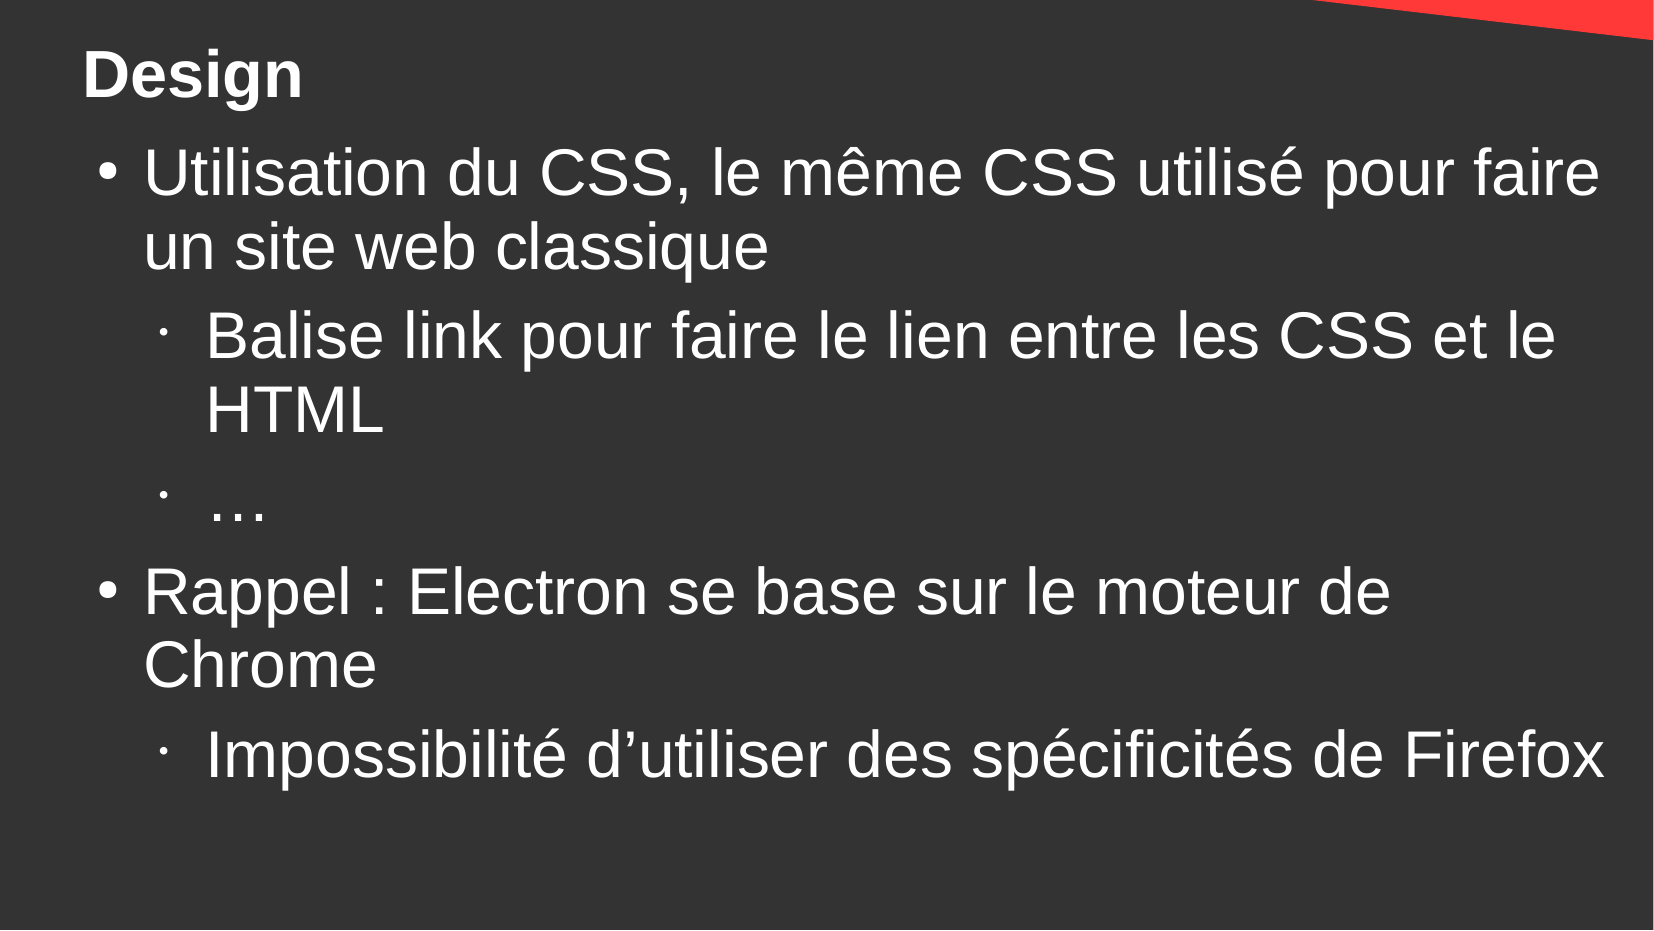

# Design
Utilisation du CSS, le même CSS utilisé pour faire un site web classique
Balise link pour faire le lien entre les CSS et le HTML
…
Rappel : Electron se base sur le moteur de Chrome
Impossibilité d’utiliser des spécificités de Firefox